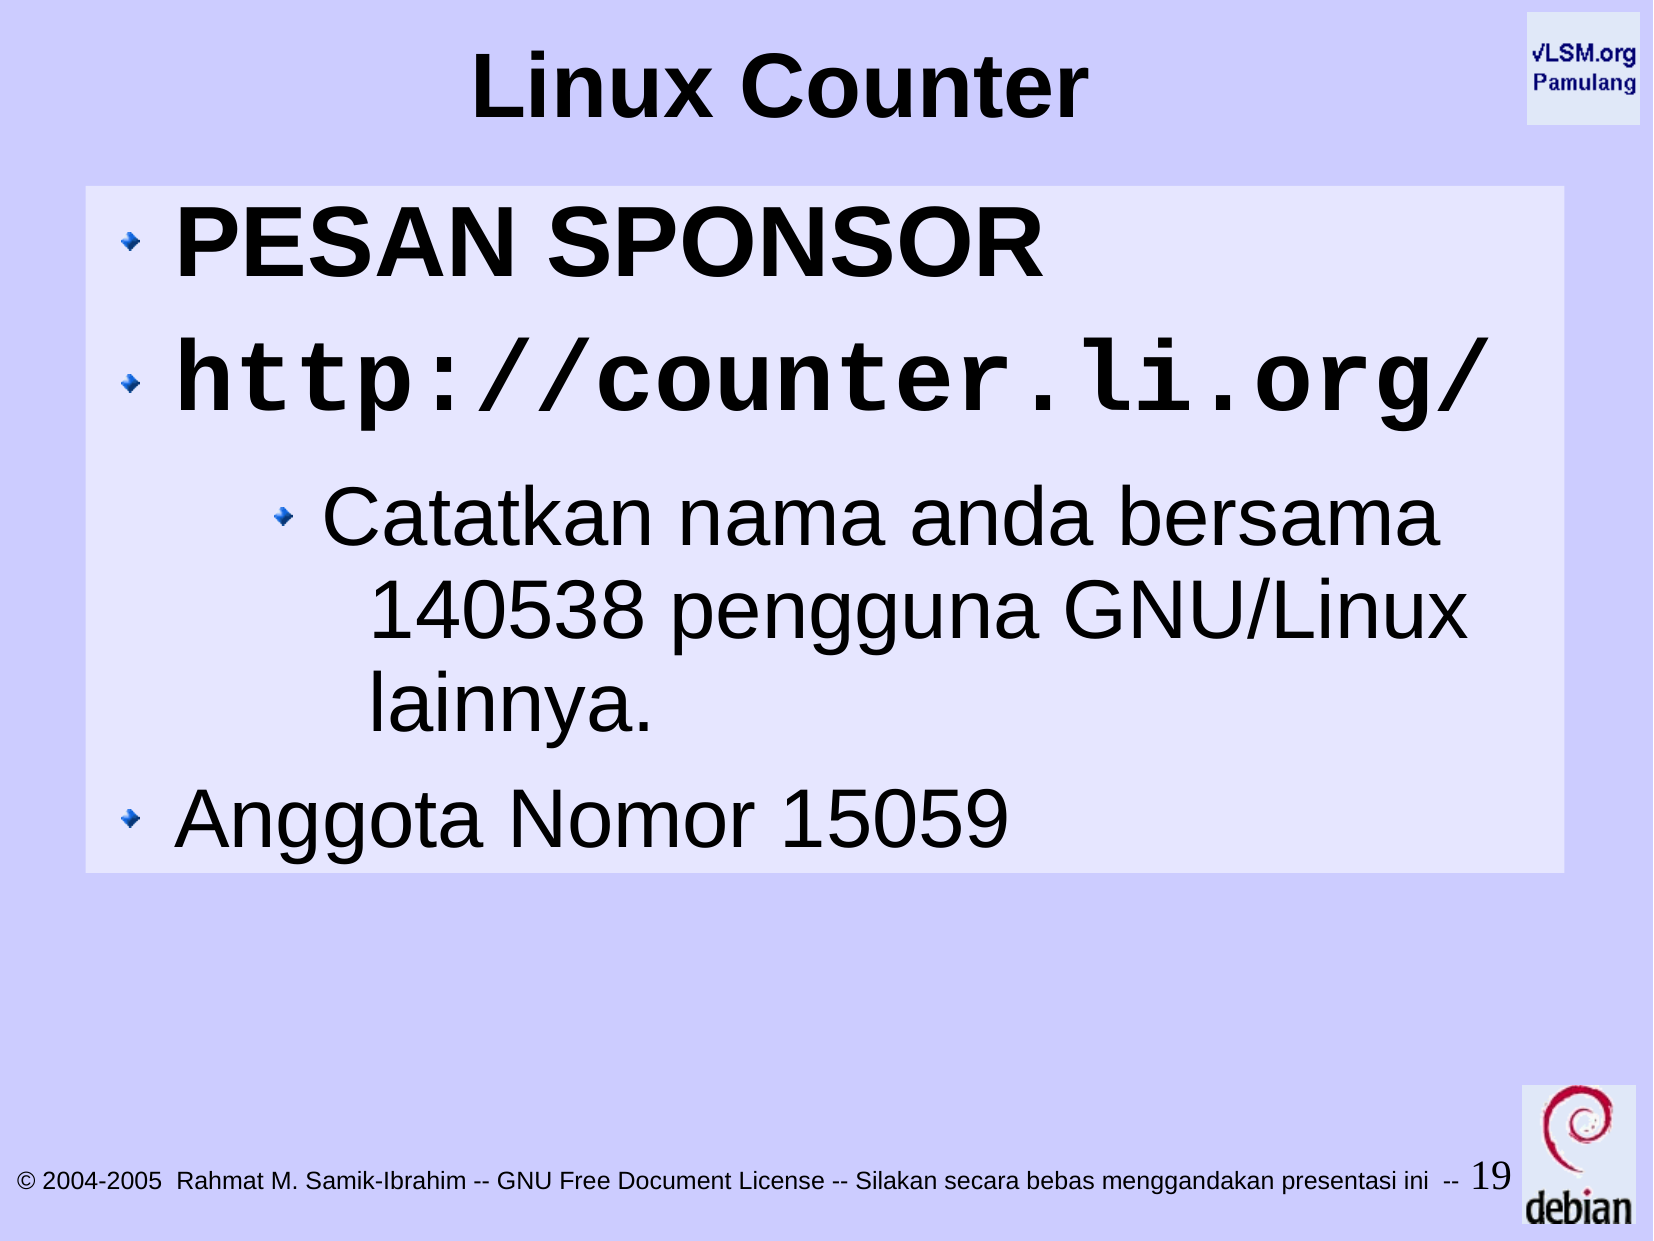

# Linux Counter
PESAN SPONSOR
http://counter.li.org/
Catatkan nama anda bersama 140538 pengguna GNU/Linux lainnya.
Anggota Nomor 15059